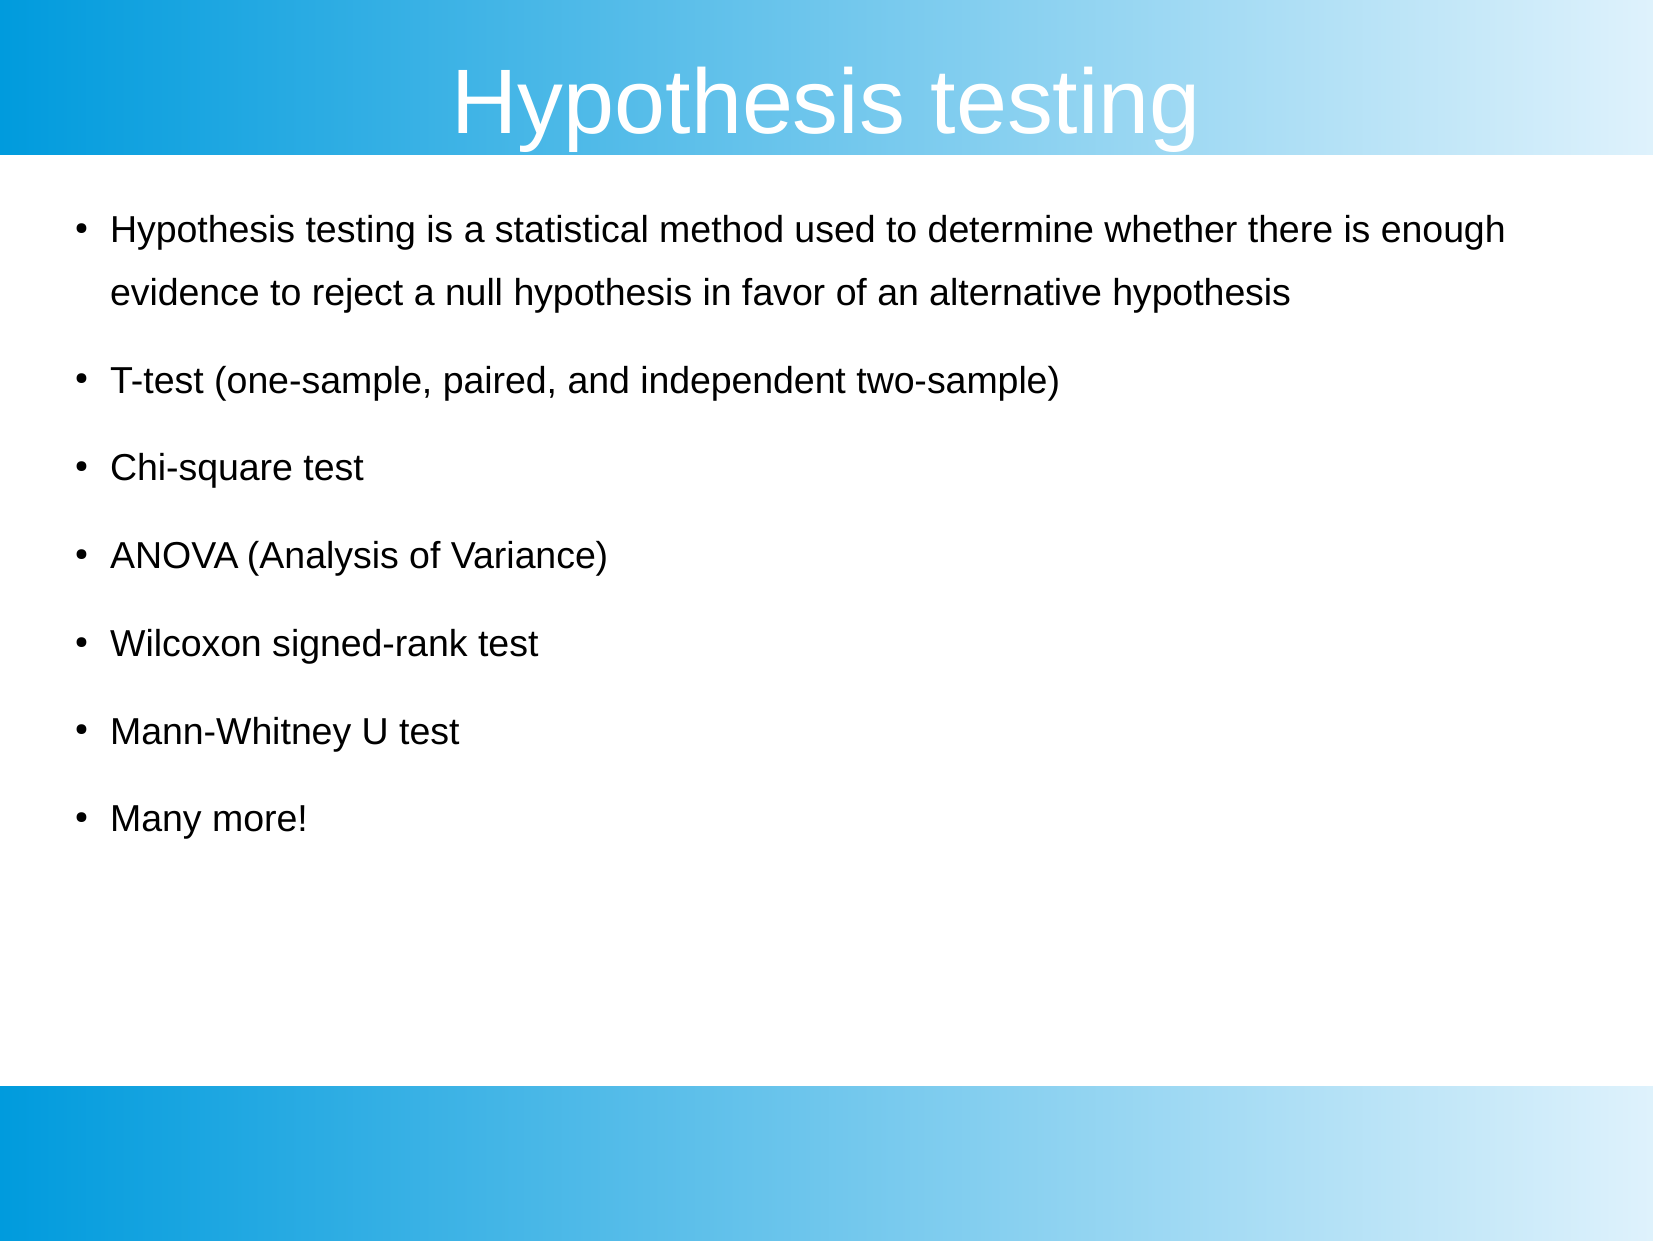

# Hypothesis testing
Hypothesis testing is a statistical method used to determine whether there is enough evidence to reject a null hypothesis in favor of an alternative hypothesis
T-test (one-sample, paired, and independent two-sample)
Chi-square test
ANOVA (Analysis of Variance)
Wilcoxon signed-rank test
Mann-Whitney U test
Many more!